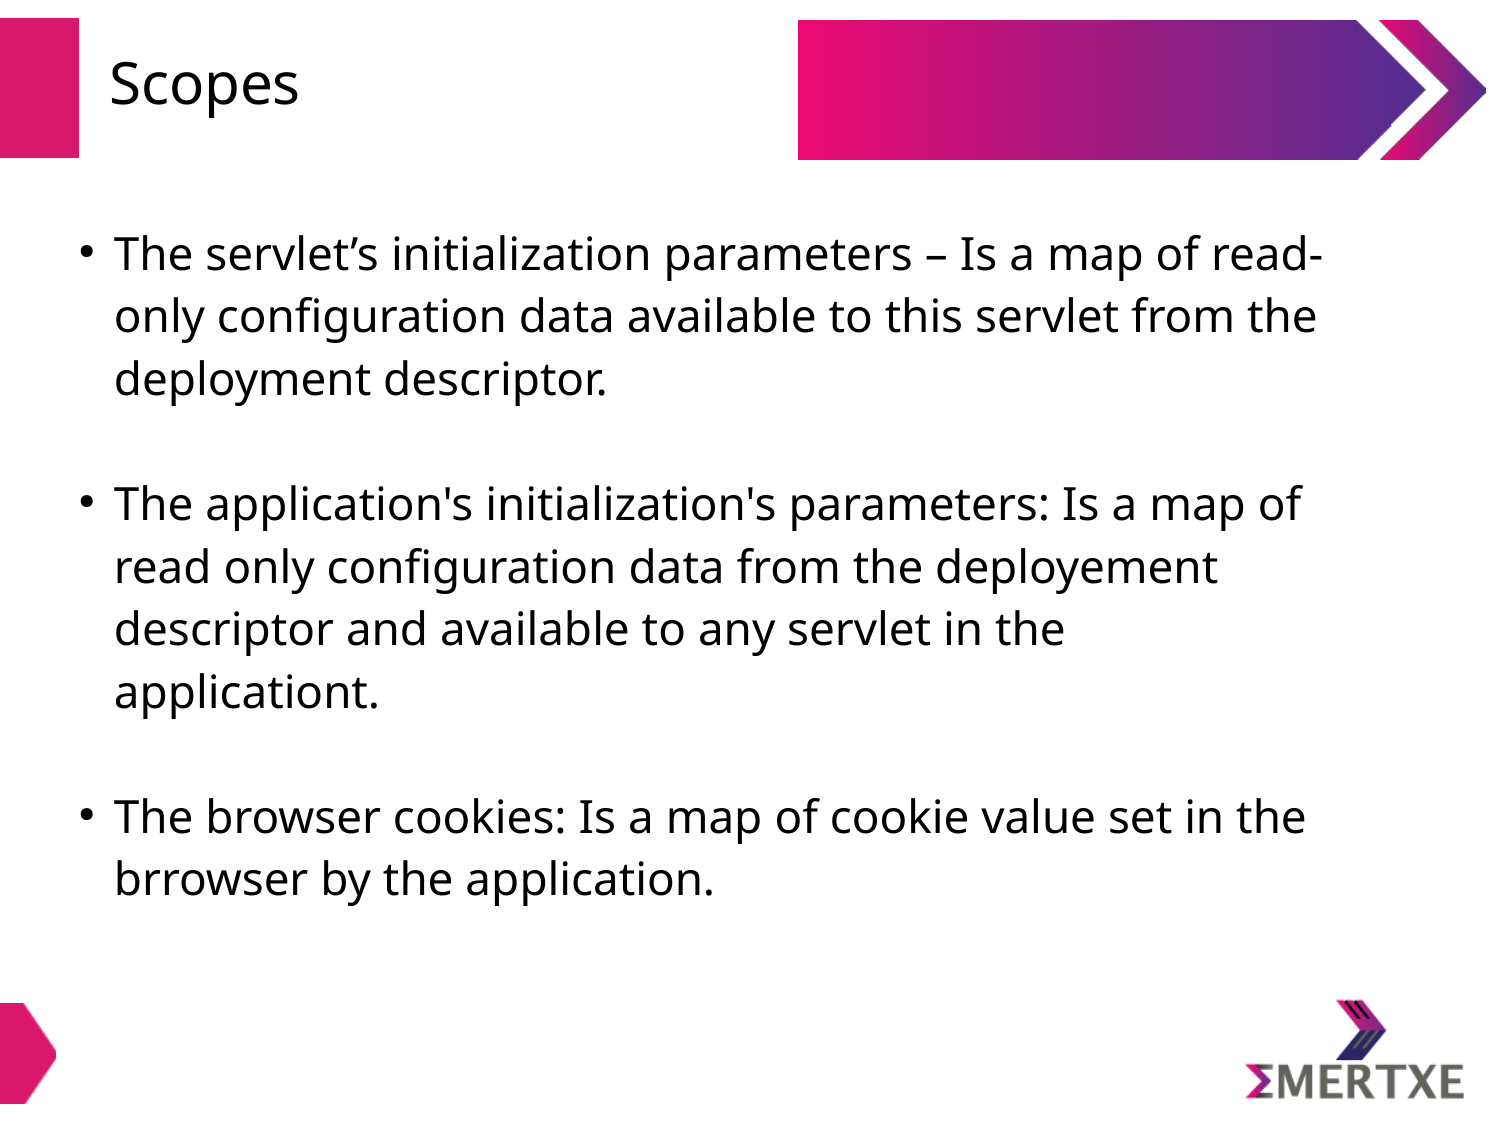

Scopes
The servlet’s initialization parameters – Is a map of read-only configuration data available to this servlet from the deployment descriptor.
The application's initialization's parameters: Is a map of read only configuration data from the deployement descriptor and available to any servlet in the applicationt.
The browser cookies: Is a map of cookie value set in the brrowser by the application.